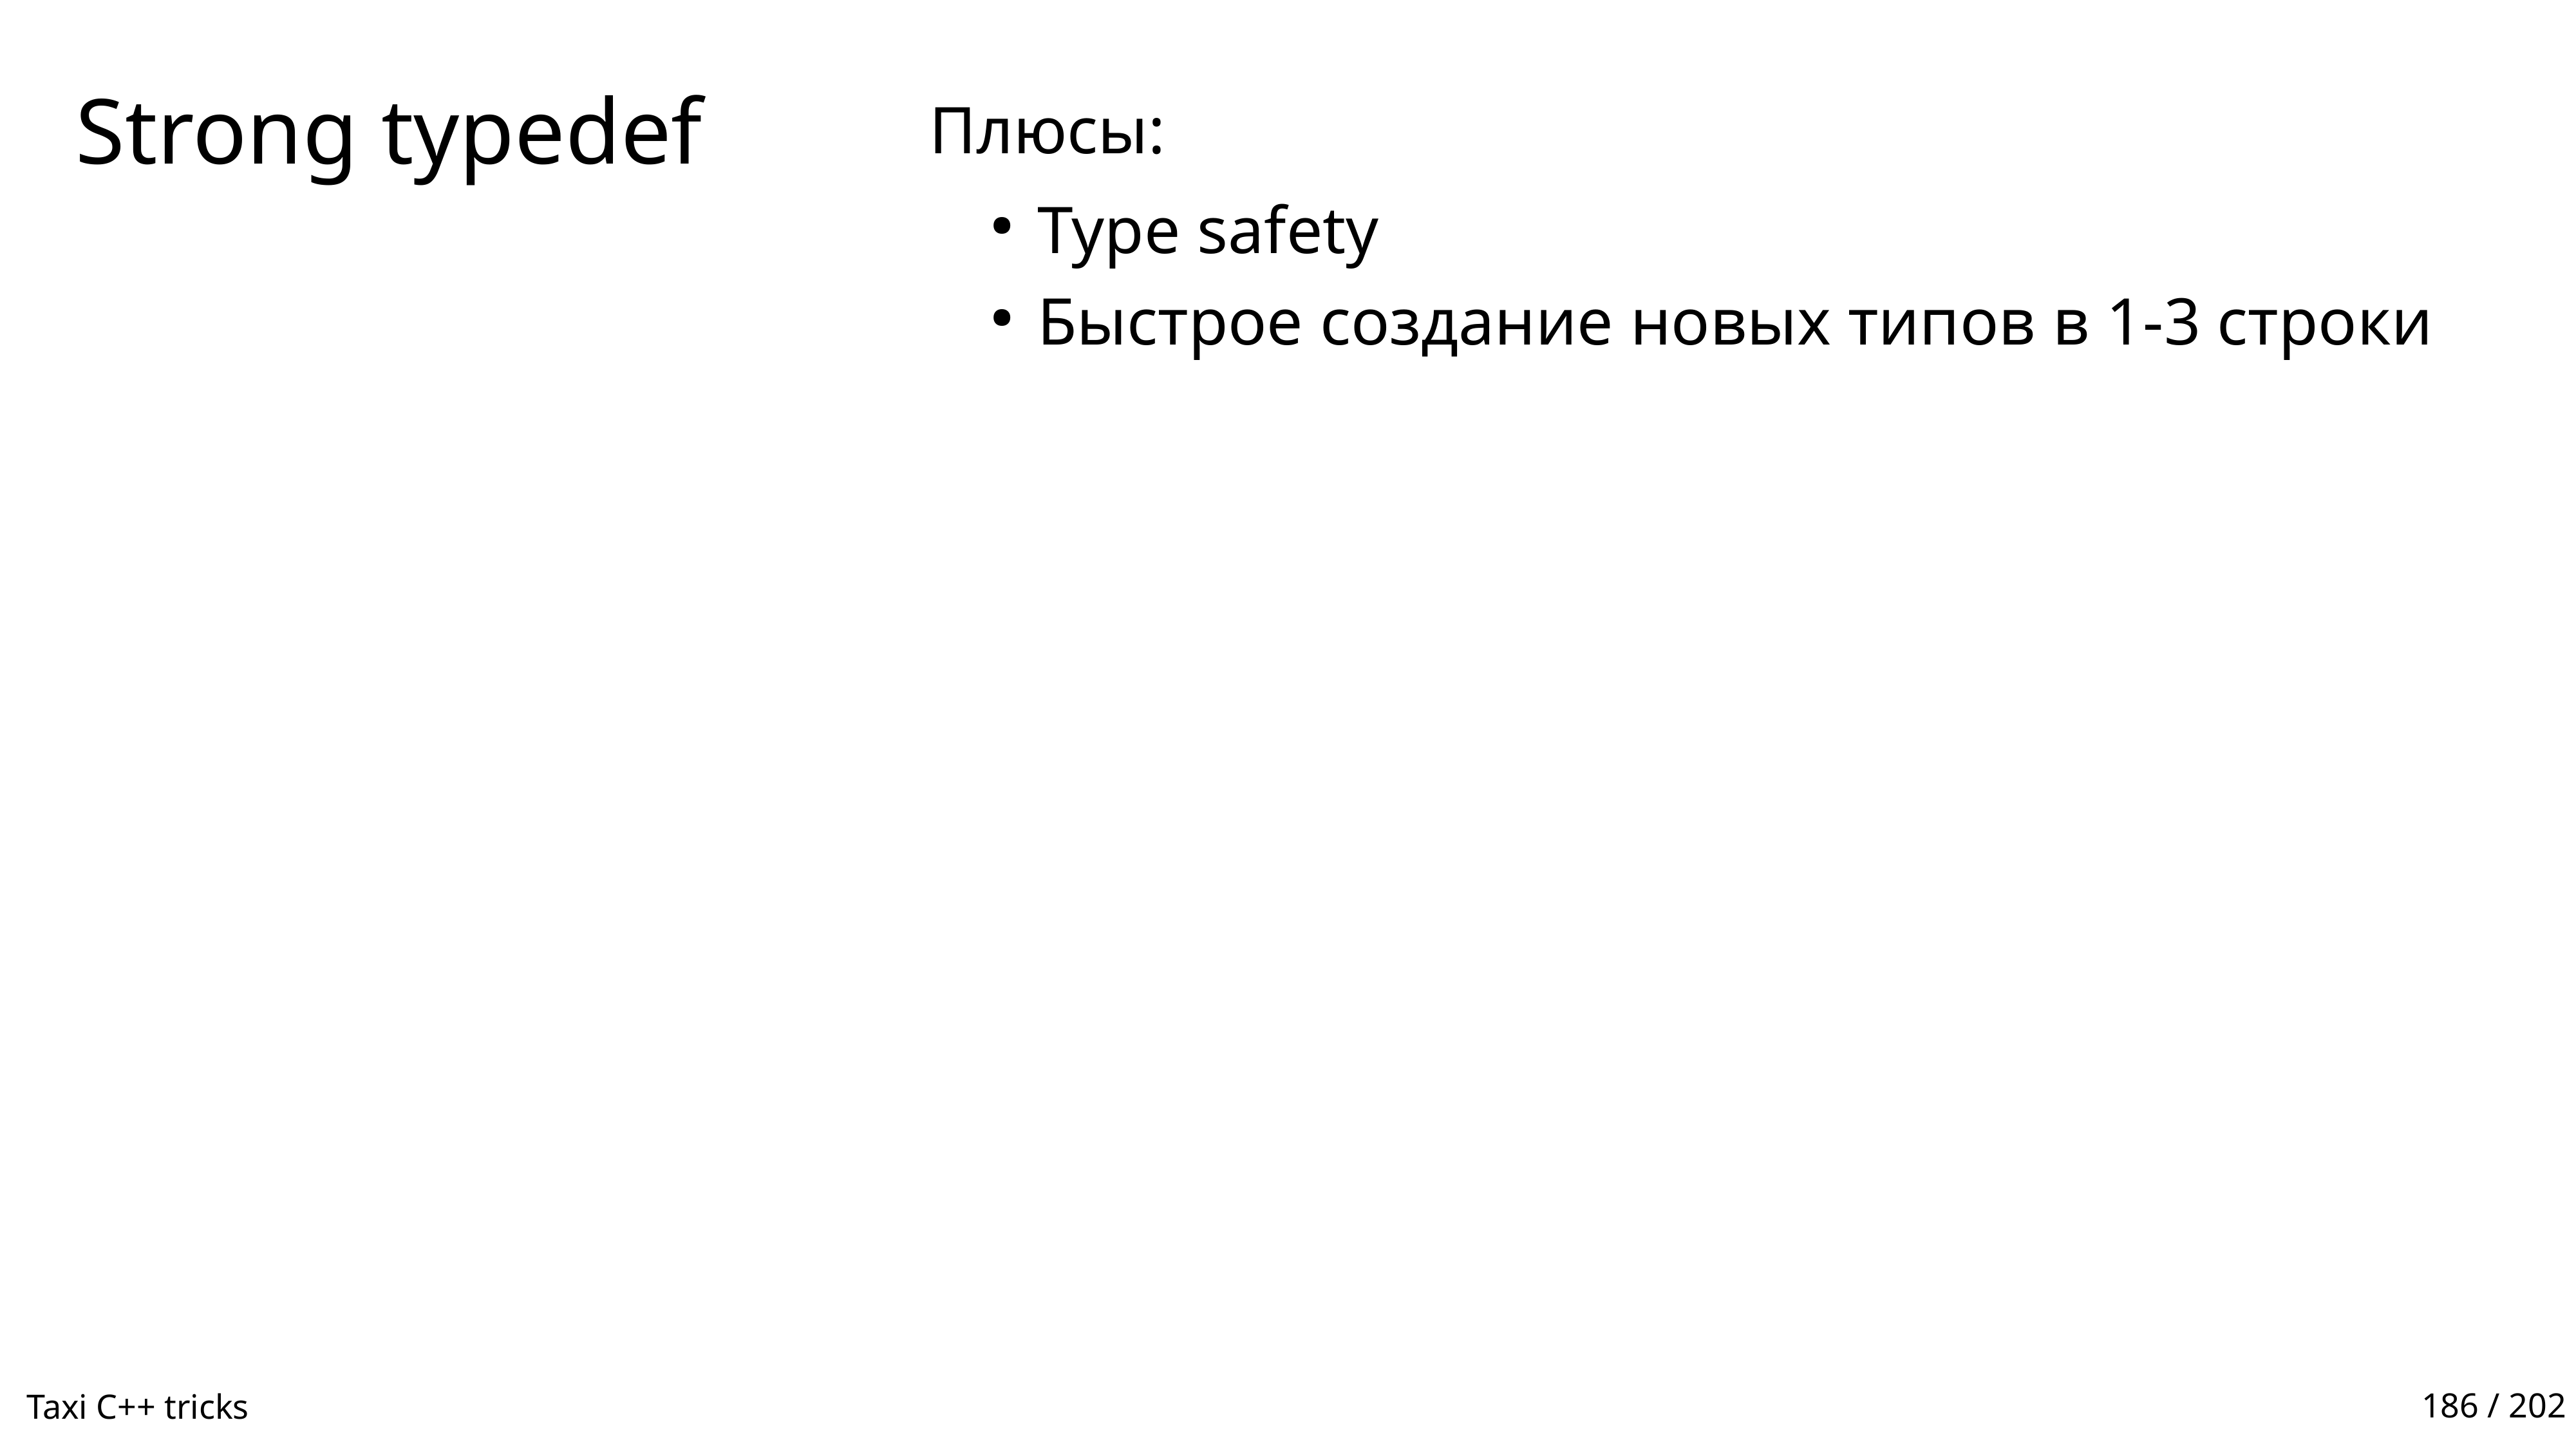

# Strong typedef
Плюсы:
 Type safety
 Быстрое создание новых типов в 1-3 строки
Taxi C++ tricks